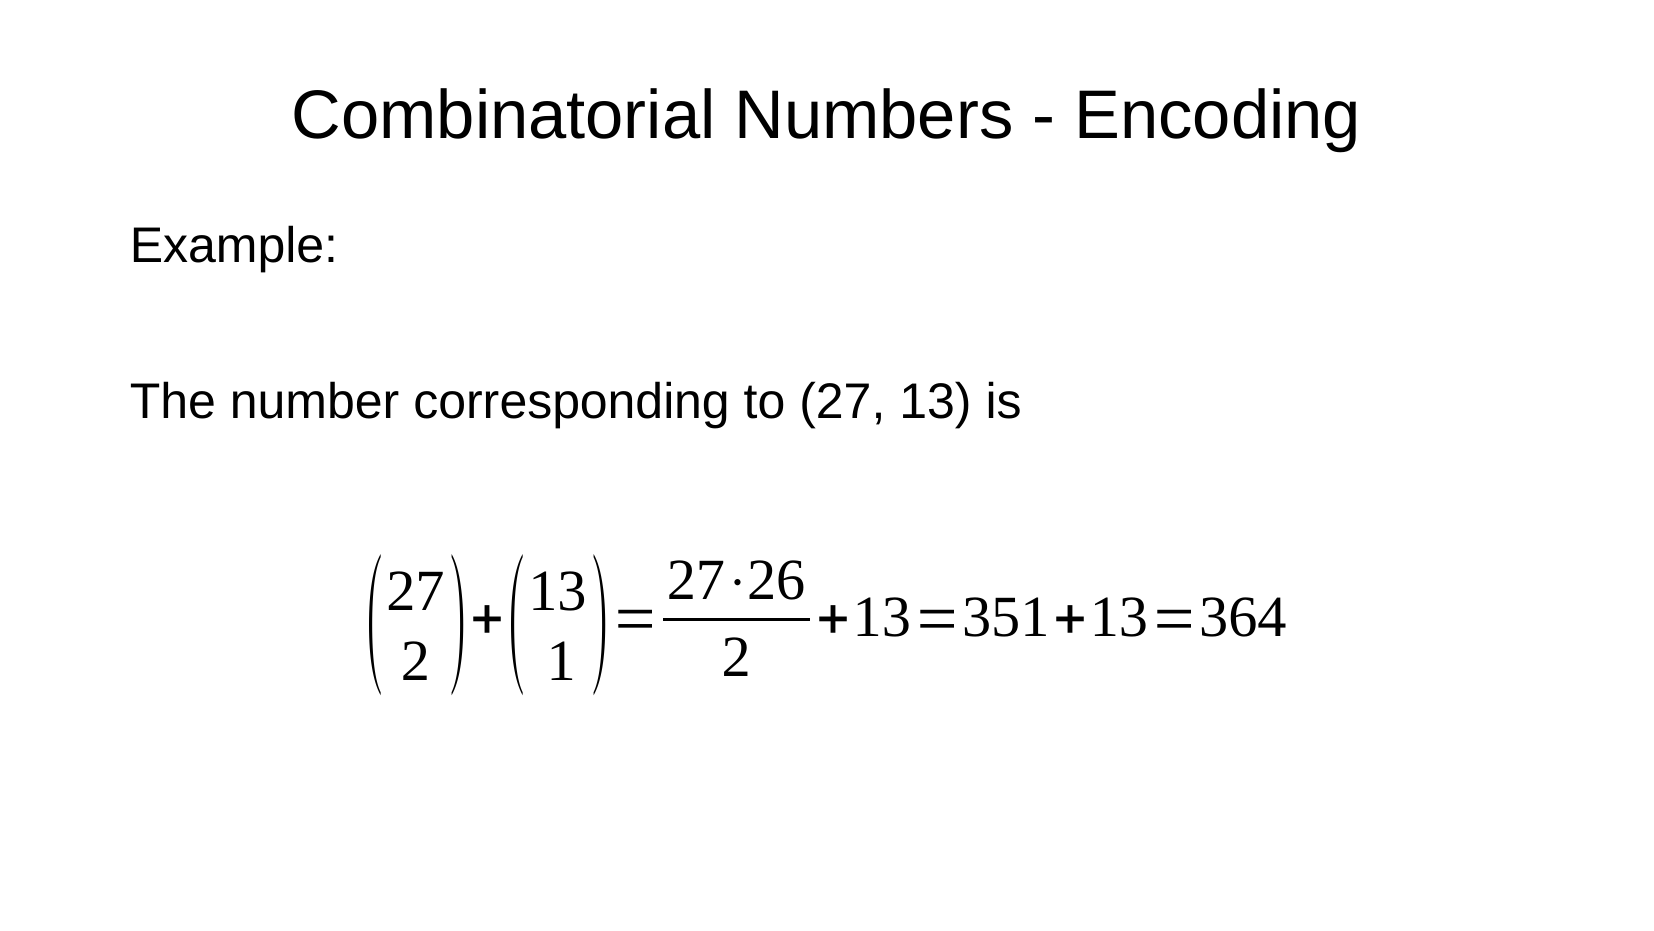

# Combinatorial Numbers - Encoding
Example:
The number corresponding to (27, 13) is